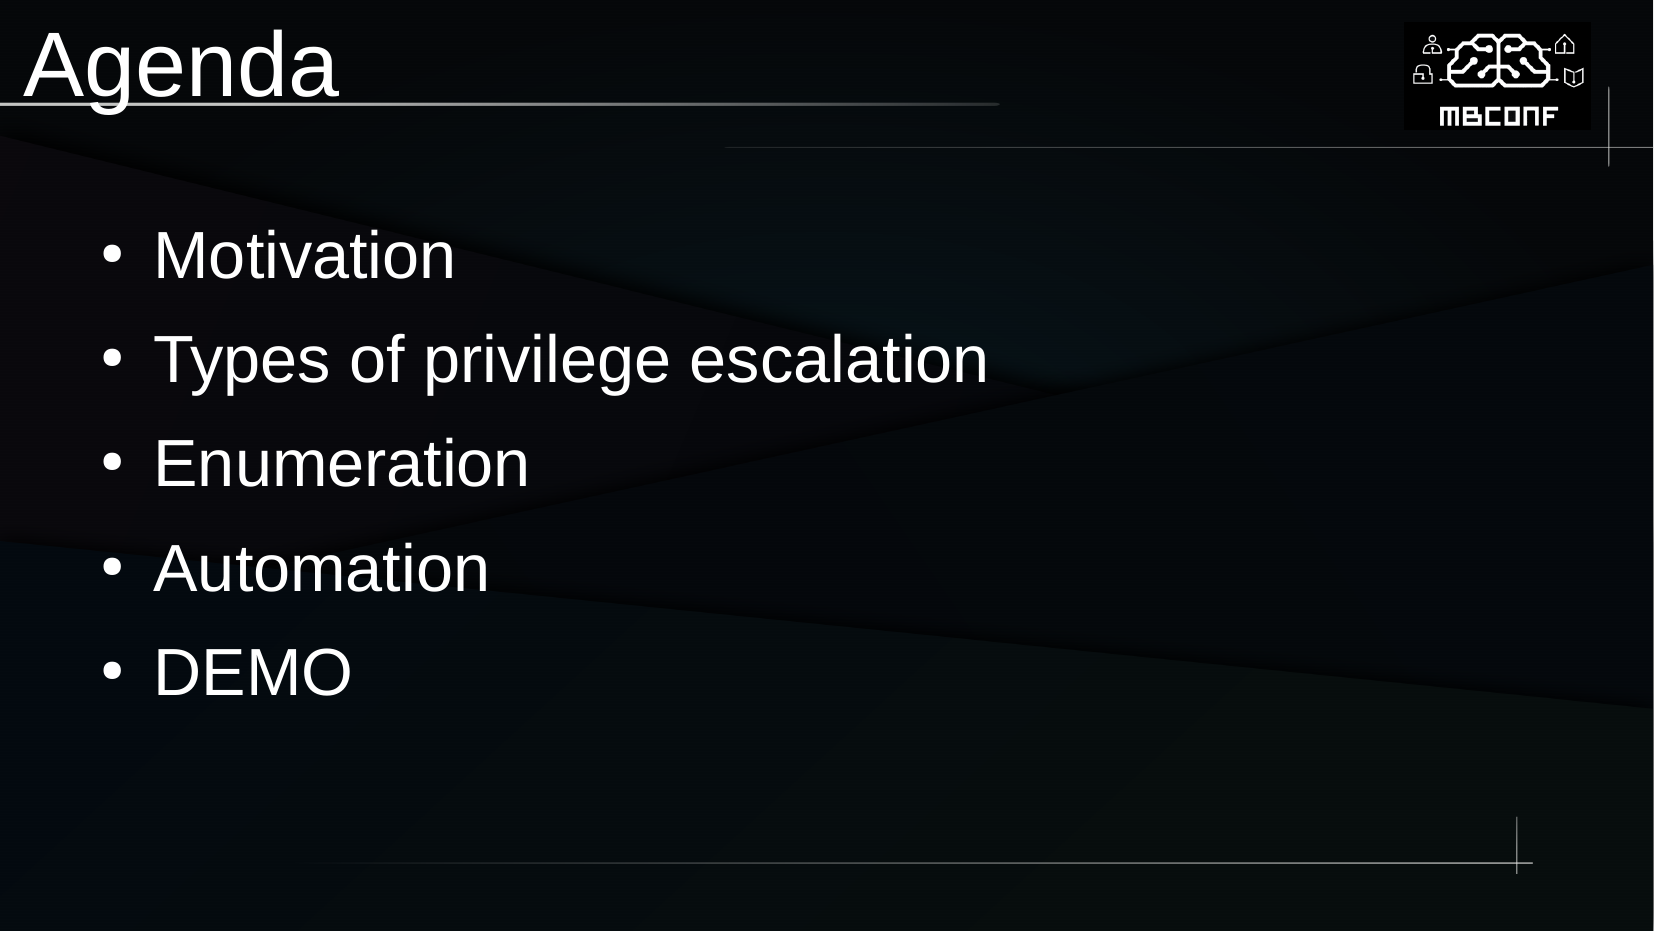

# Agenda
Motivation
Types of privilege escalation
Enumeration
Automation
DEMO